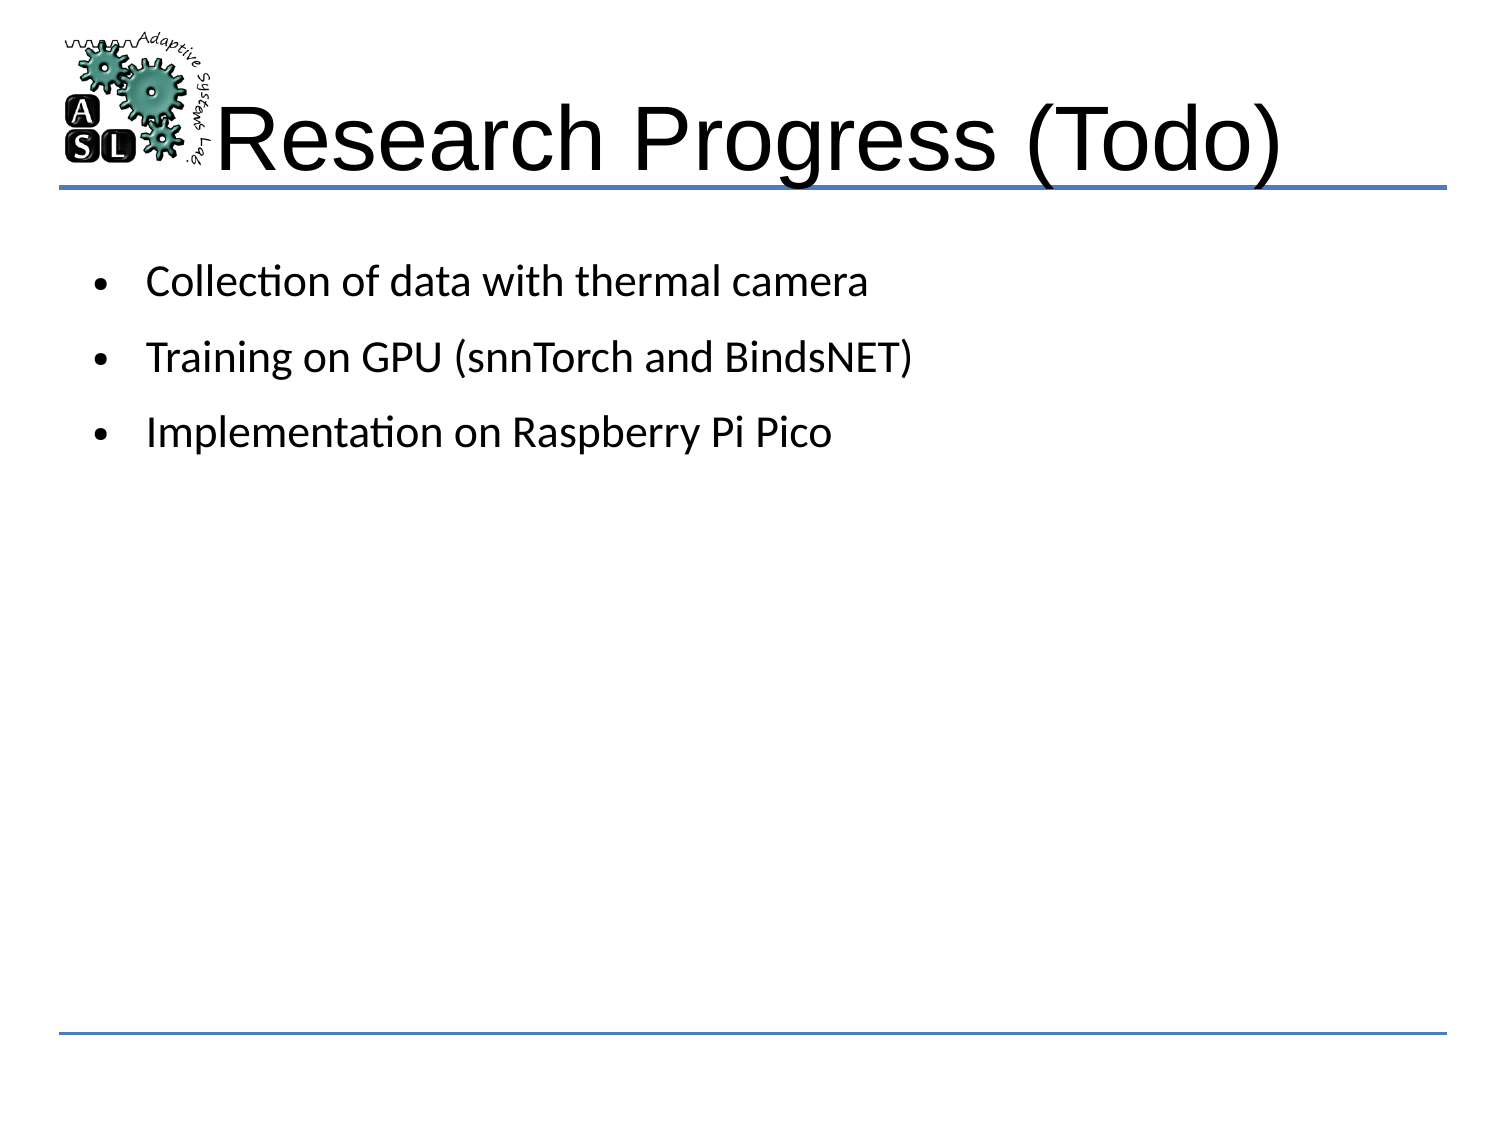

# Research Progress (Todo)
Collection of data with thermal camera
Training on GPU (snnTorch and BindsNET)
Implementation on Raspberry Pi Pico